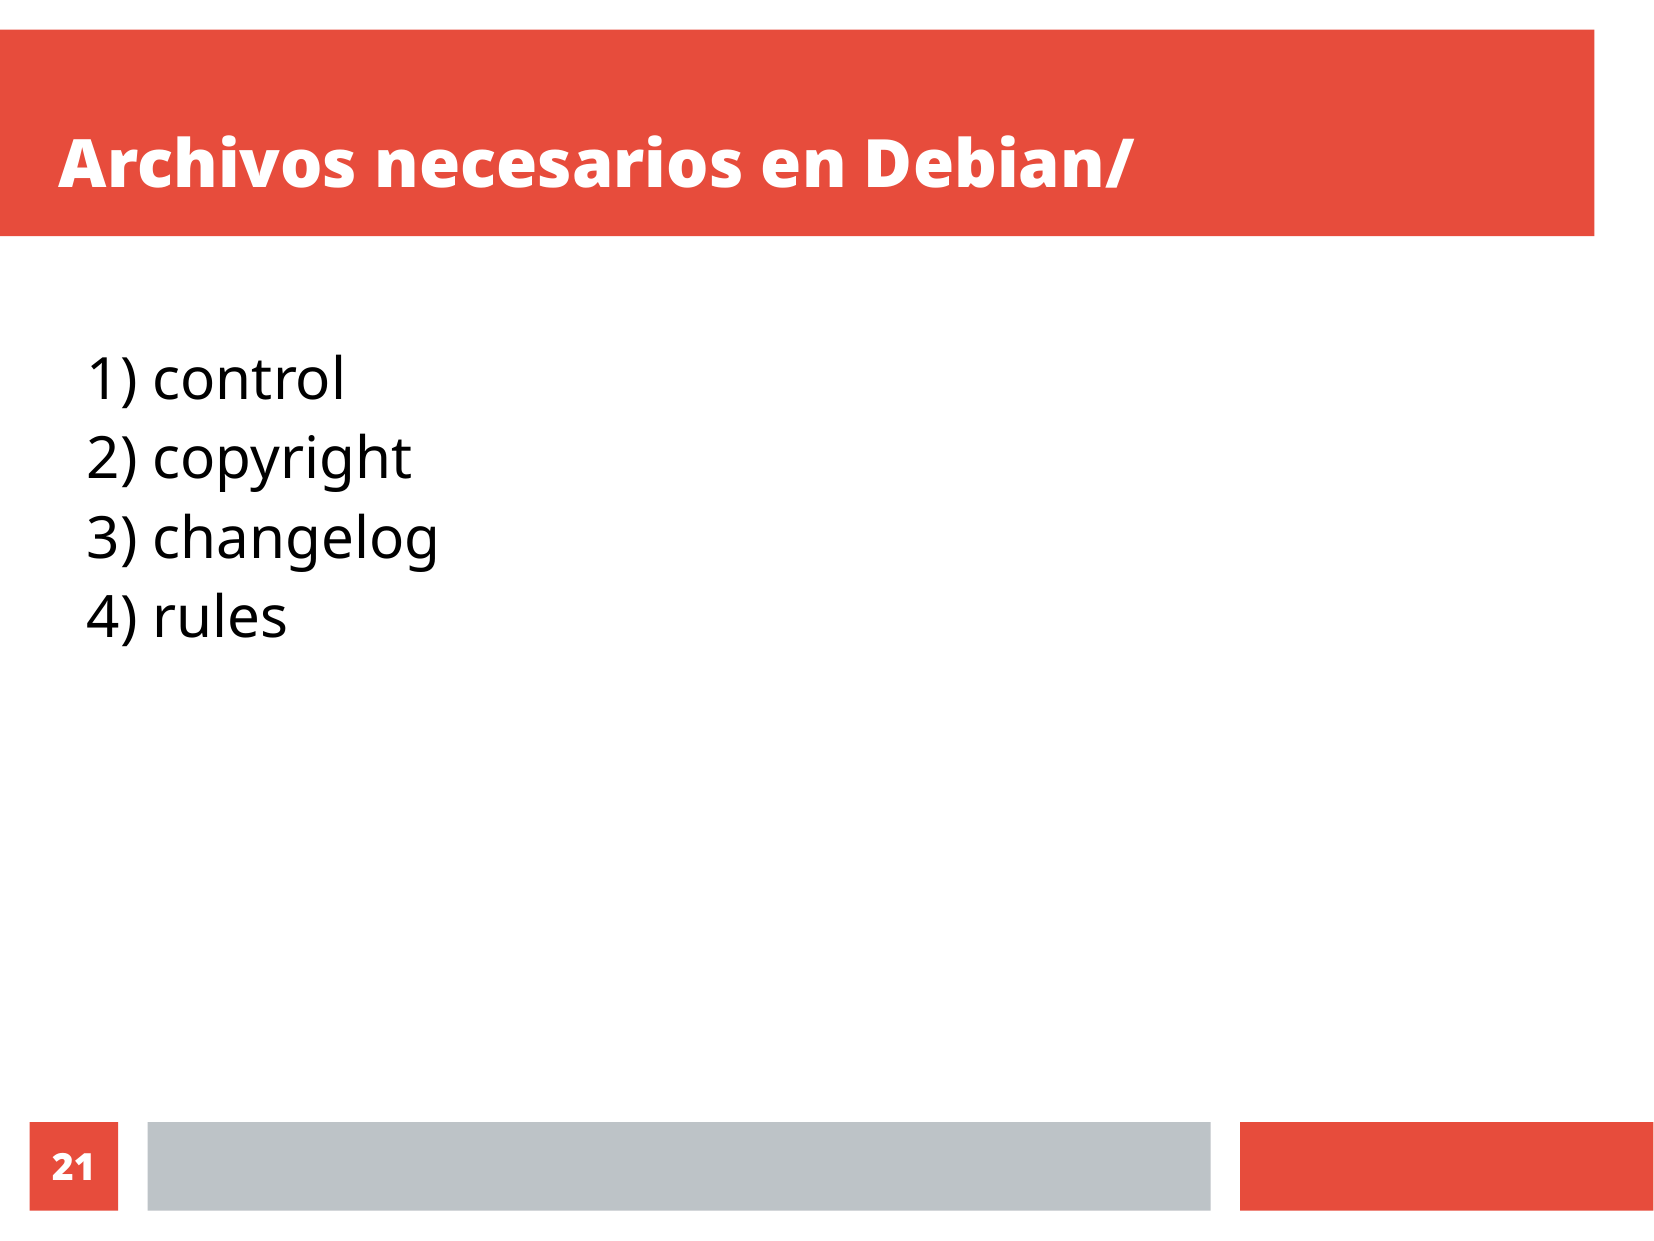

# Archivos necesarios en Debian/
 control
 copyright
 changelog
 rules
21